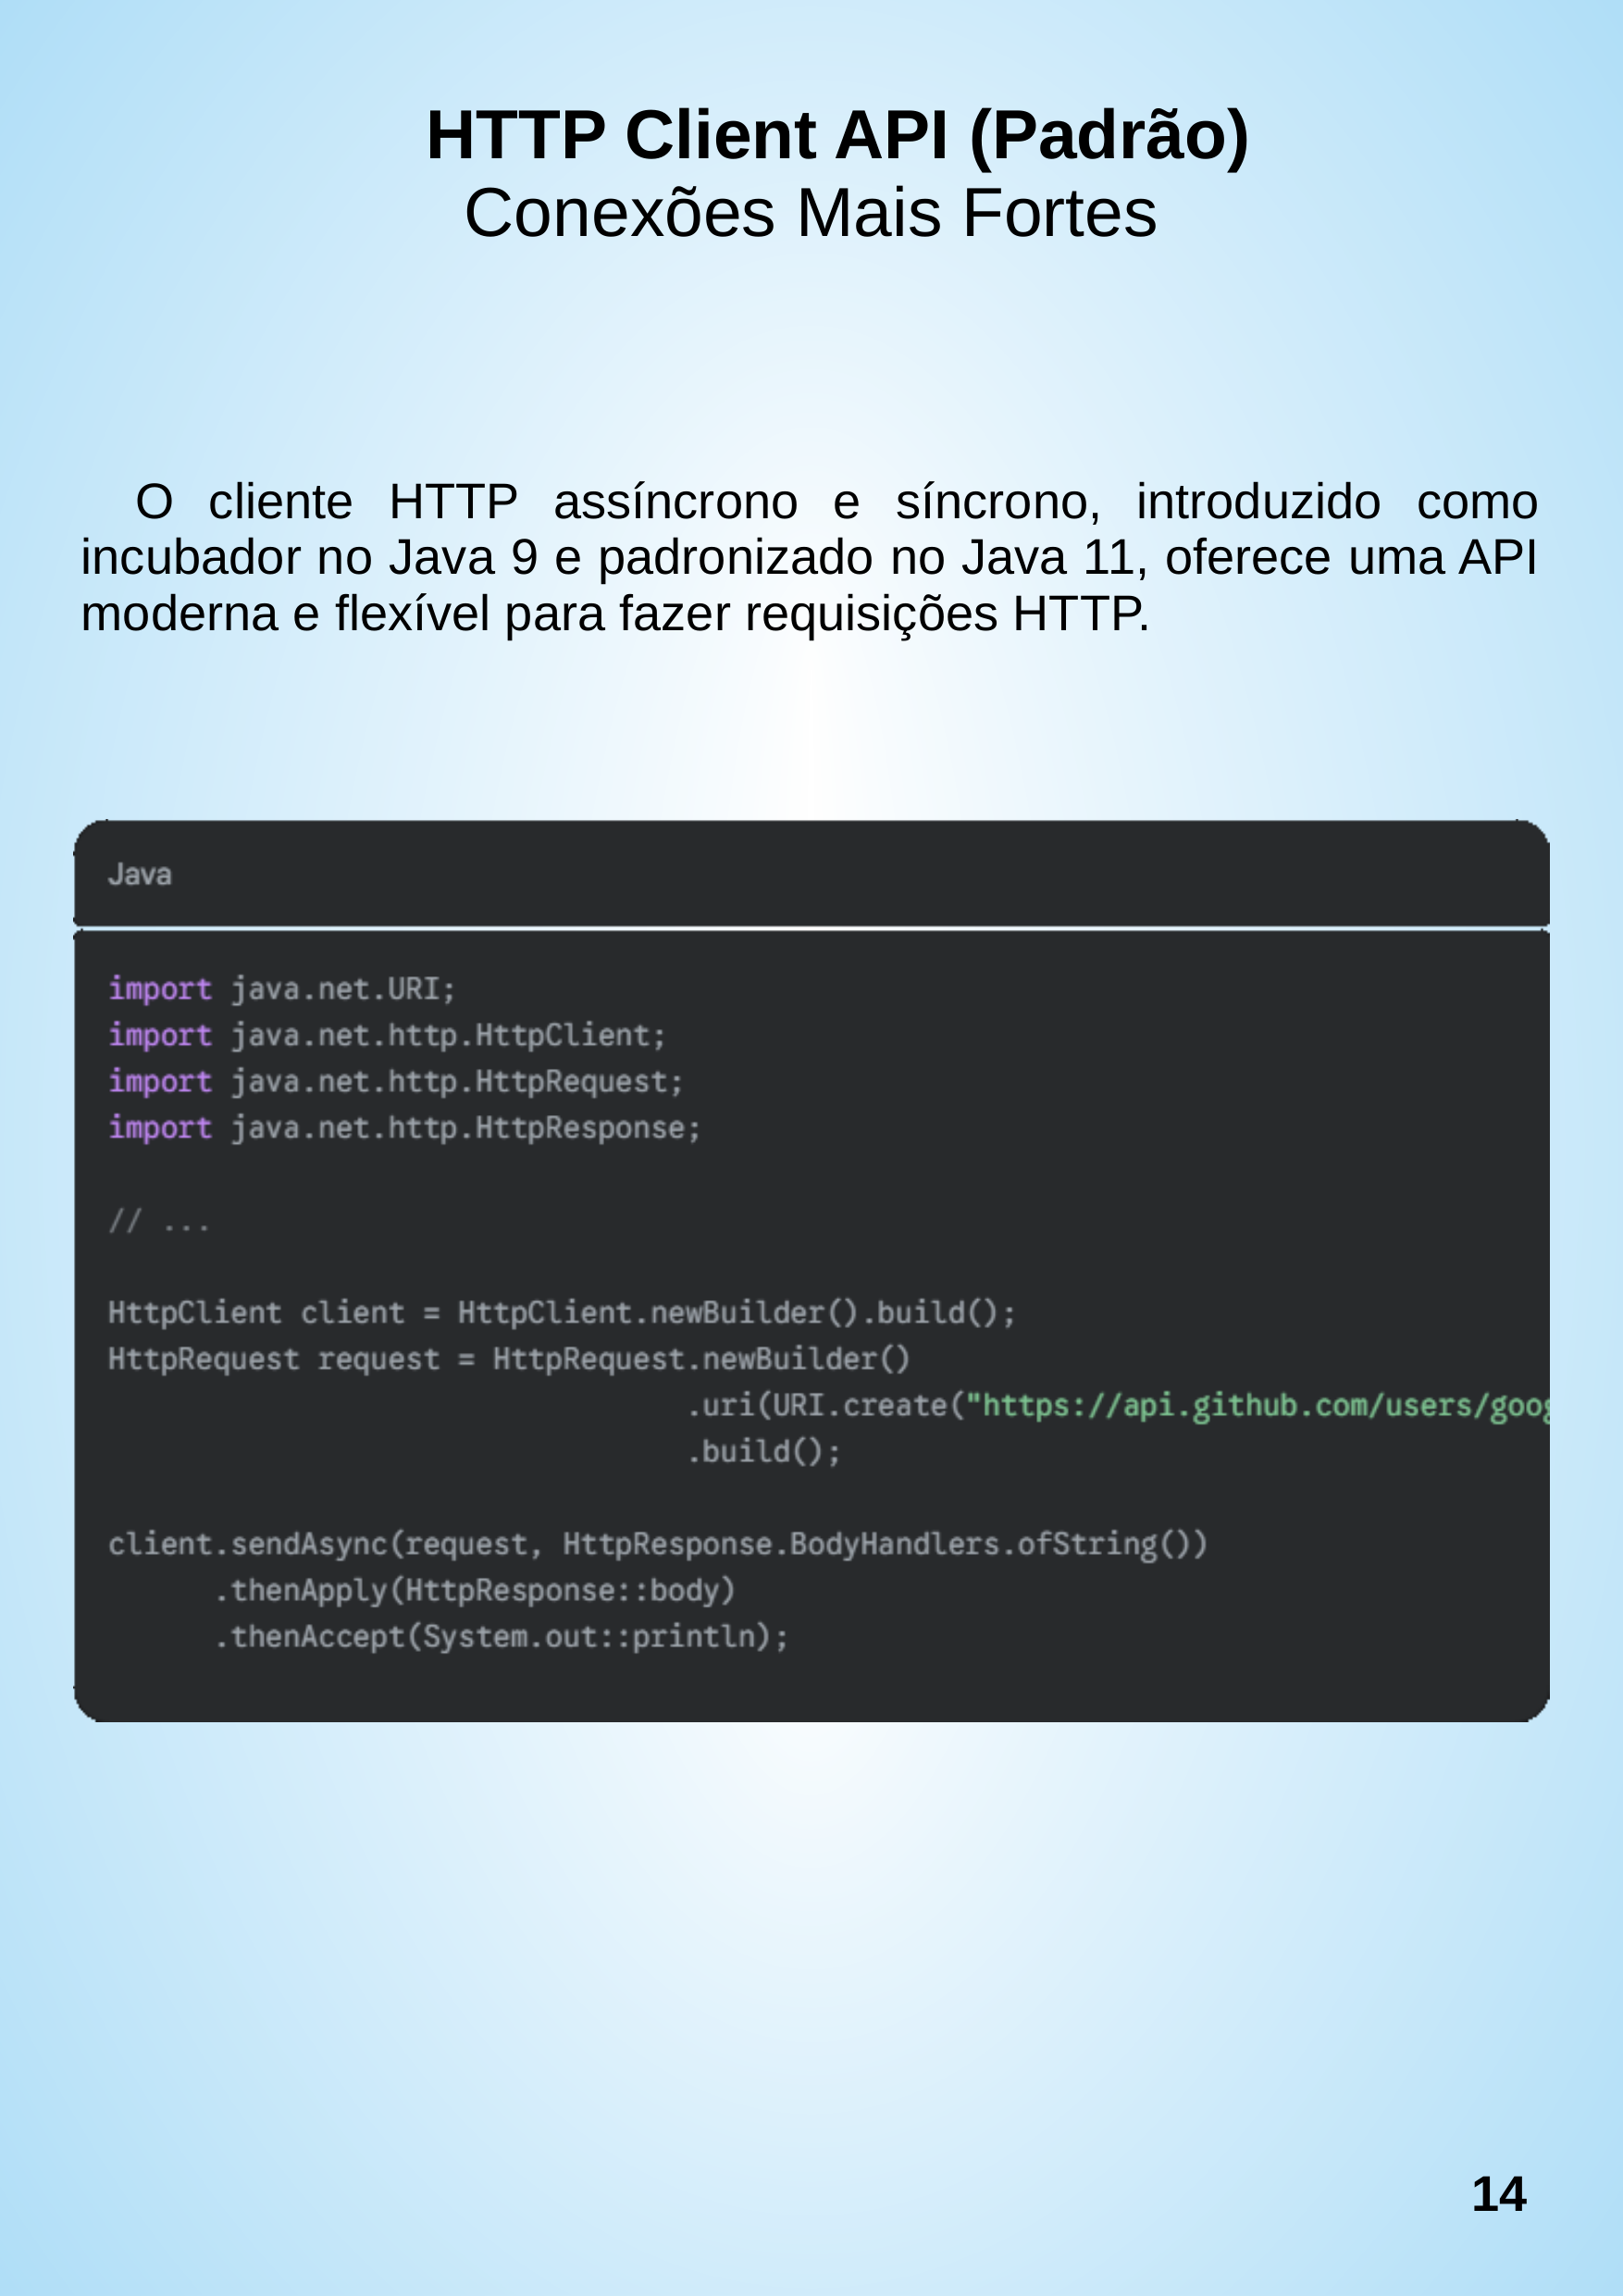

HTTP Client API (Padrão)
Conexões Mais Fortes
# O cliente HTTP assíncrono e síncrono, introduzido como incubador no Java 9 e padronizado no Java 11, oferece uma API moderna e flexível para fazer requisições HTTP.